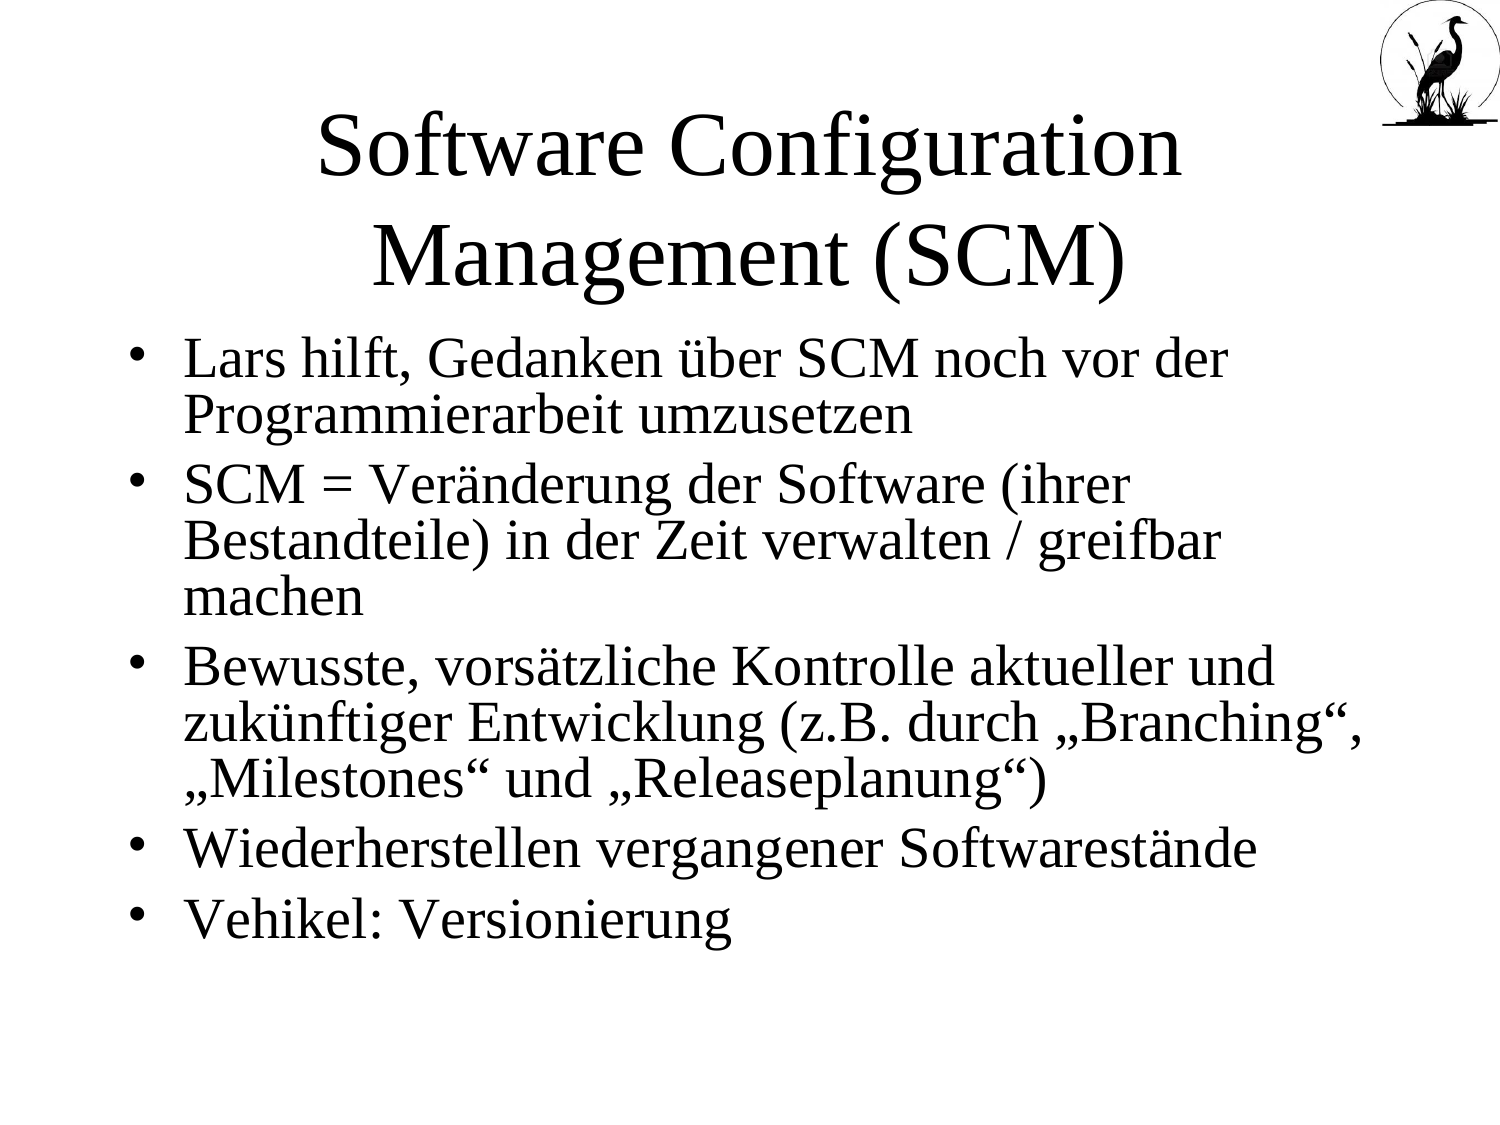

# Software Configuration Management (SCM)
Lars hilft, Gedanken über SCM noch vor der Programmierarbeit umzusetzen
SCM = Veränderung der Software (ihrer Bestandteile) in der Zeit verwalten / greifbar machen
Bewusste, vorsätzliche Kontrolle aktueller und zukünftiger Entwicklung (z.B. durch „Branching“, „Milestones“ und „Releaseplanung“)
Wiederherstellen vergangener Softwarestände
Vehikel: Versionierung